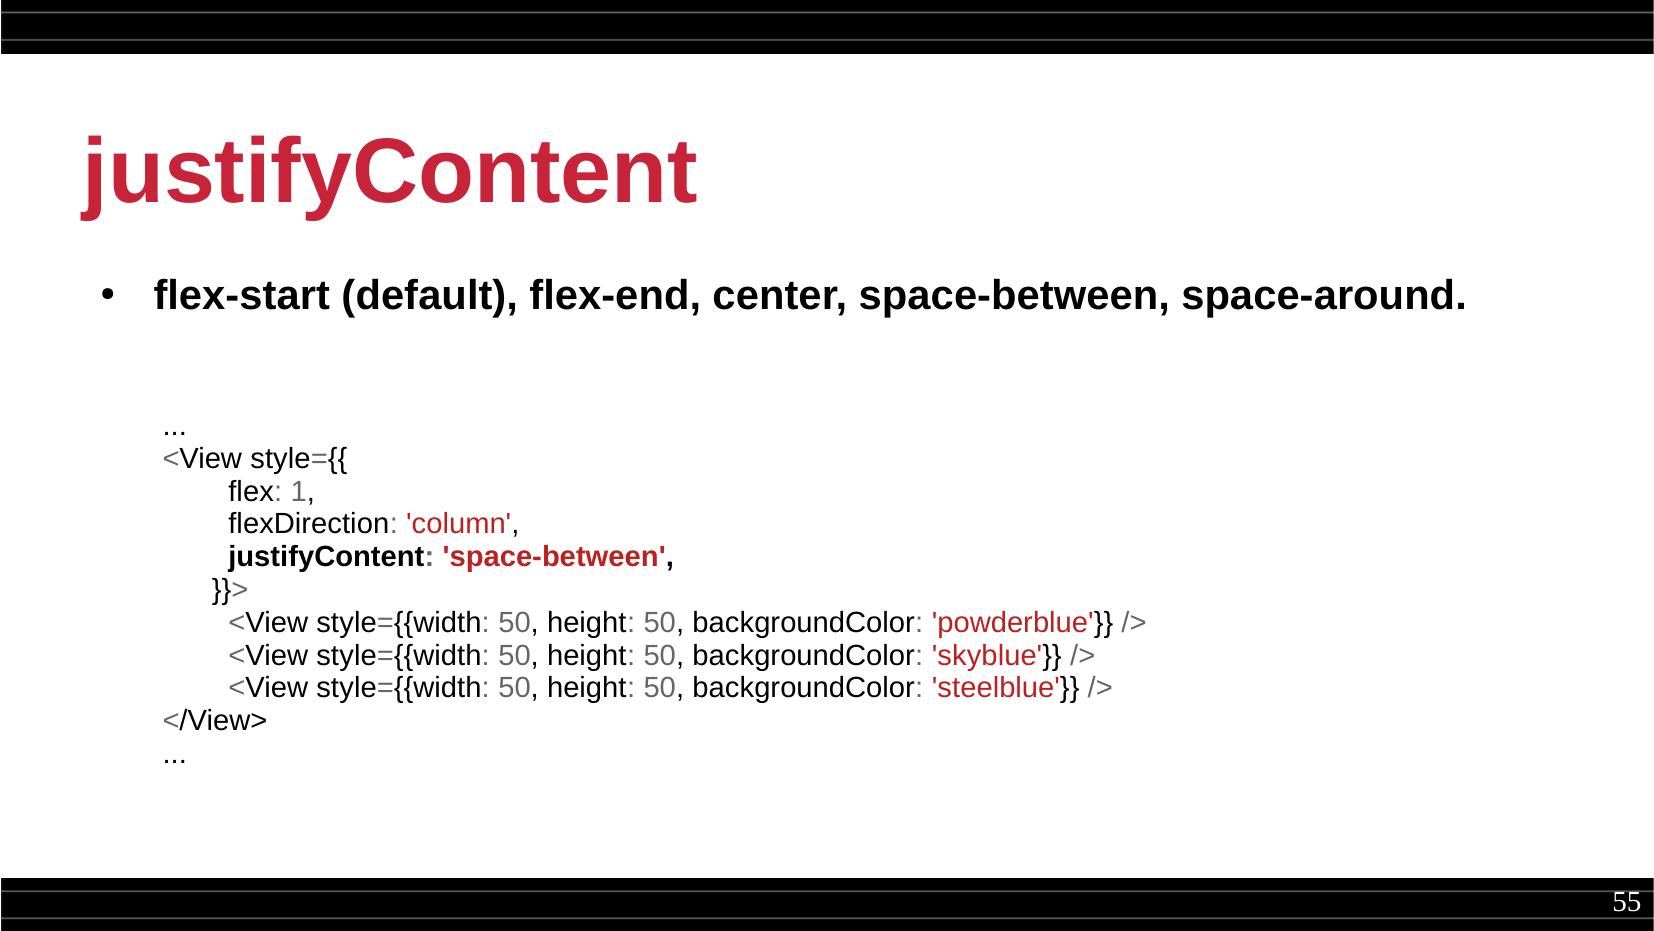

# justifyContent
flex-start (default), flex-end, center, space-between, space-around.
...
<View style={{
 flex: 1,
 flexDirection: 'column',
 justifyContent: 'space-between',
 }}>
 <View style={{width: 50, height: 50, backgroundColor: 'powderblue'}} />
 <View style={{width: 50, height: 50, backgroundColor: 'skyblue'}} />
 <View style={{width: 50, height: 50, backgroundColor: 'steelblue'}} />
</View>
...